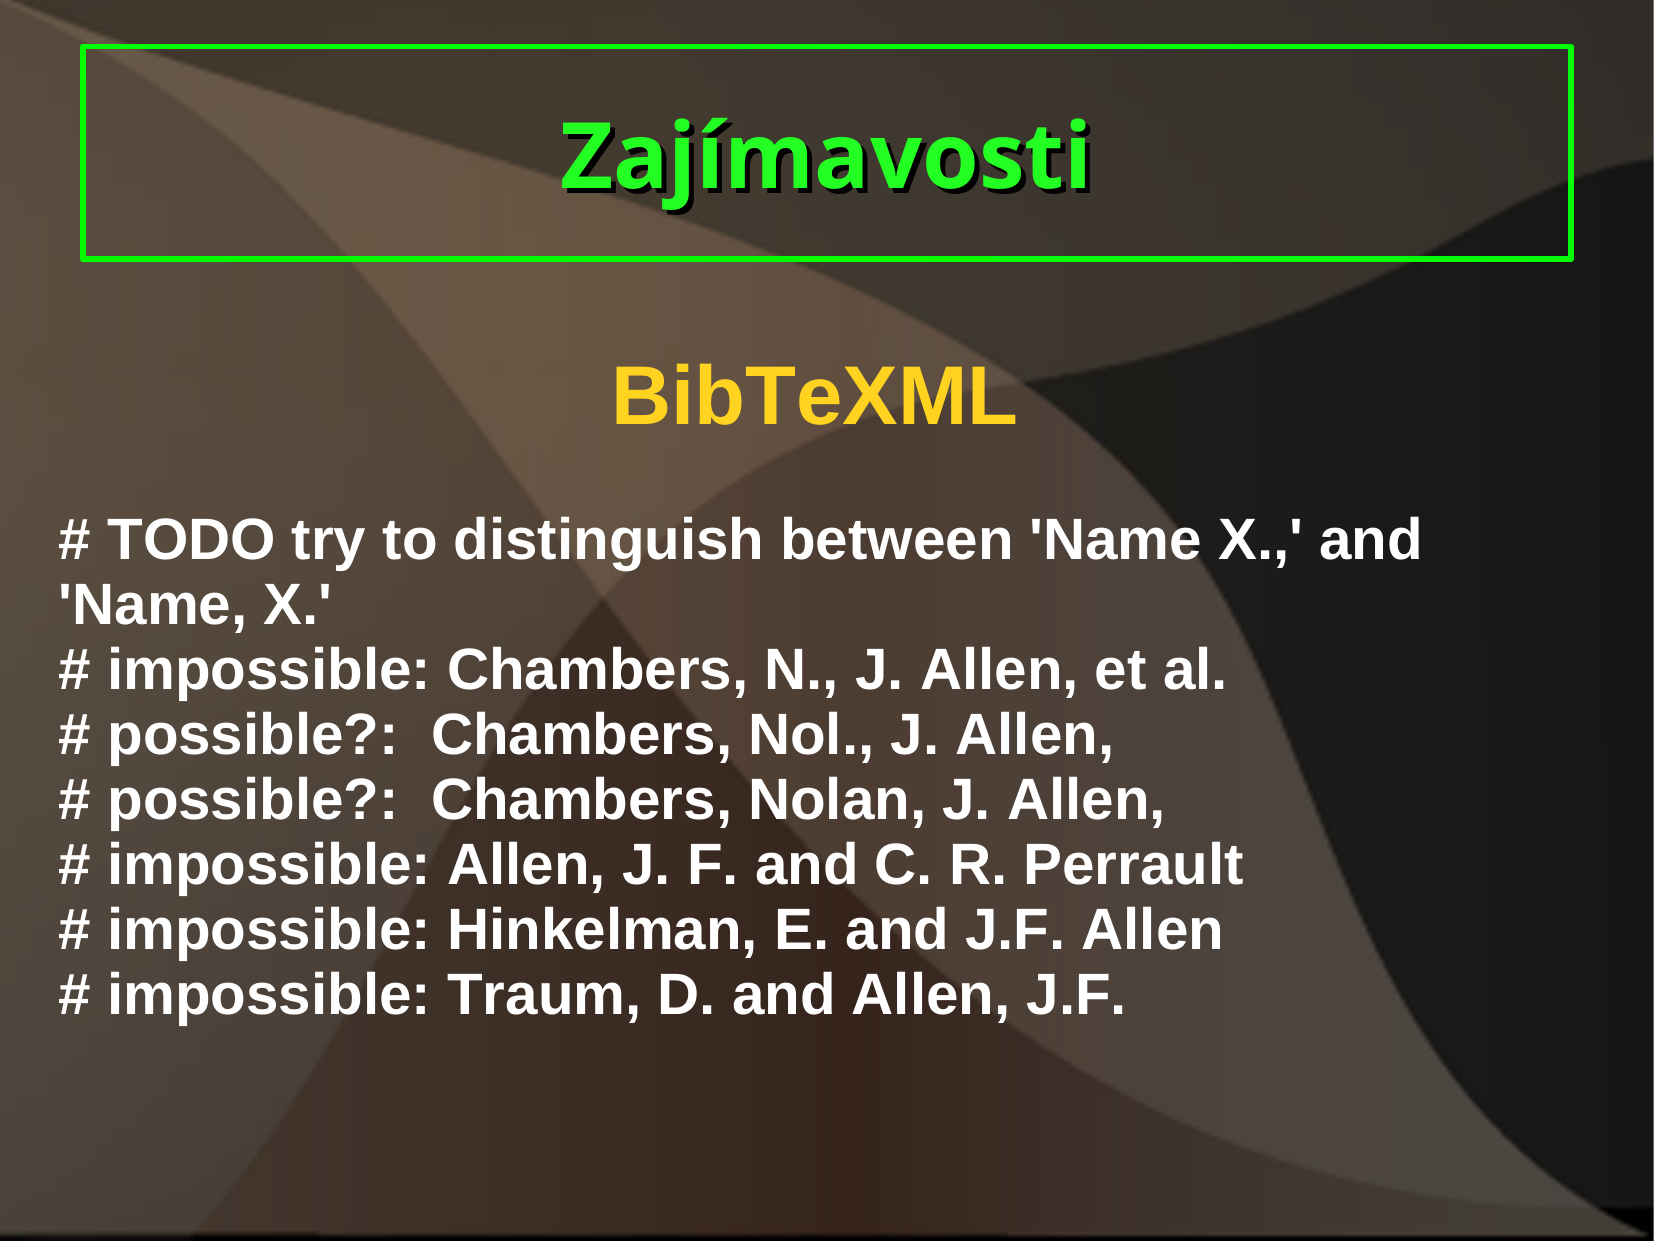

# Zajímavosti
BibTeXML
# TODO try to distinguish between 'Name X.,' and 'Name, X.'
# impossible: Chambers, N., J. Allen, et al.
# possible?: Chambers, Nol., J. Allen,
# possible?: Chambers, Nolan, J. Allen,
# impossible: Allen, J. F. and C. R. Perrault
# impossible: Hinkelman, E. and J.F. Allen
# impossible: Traum, D. and Allen, J.F.